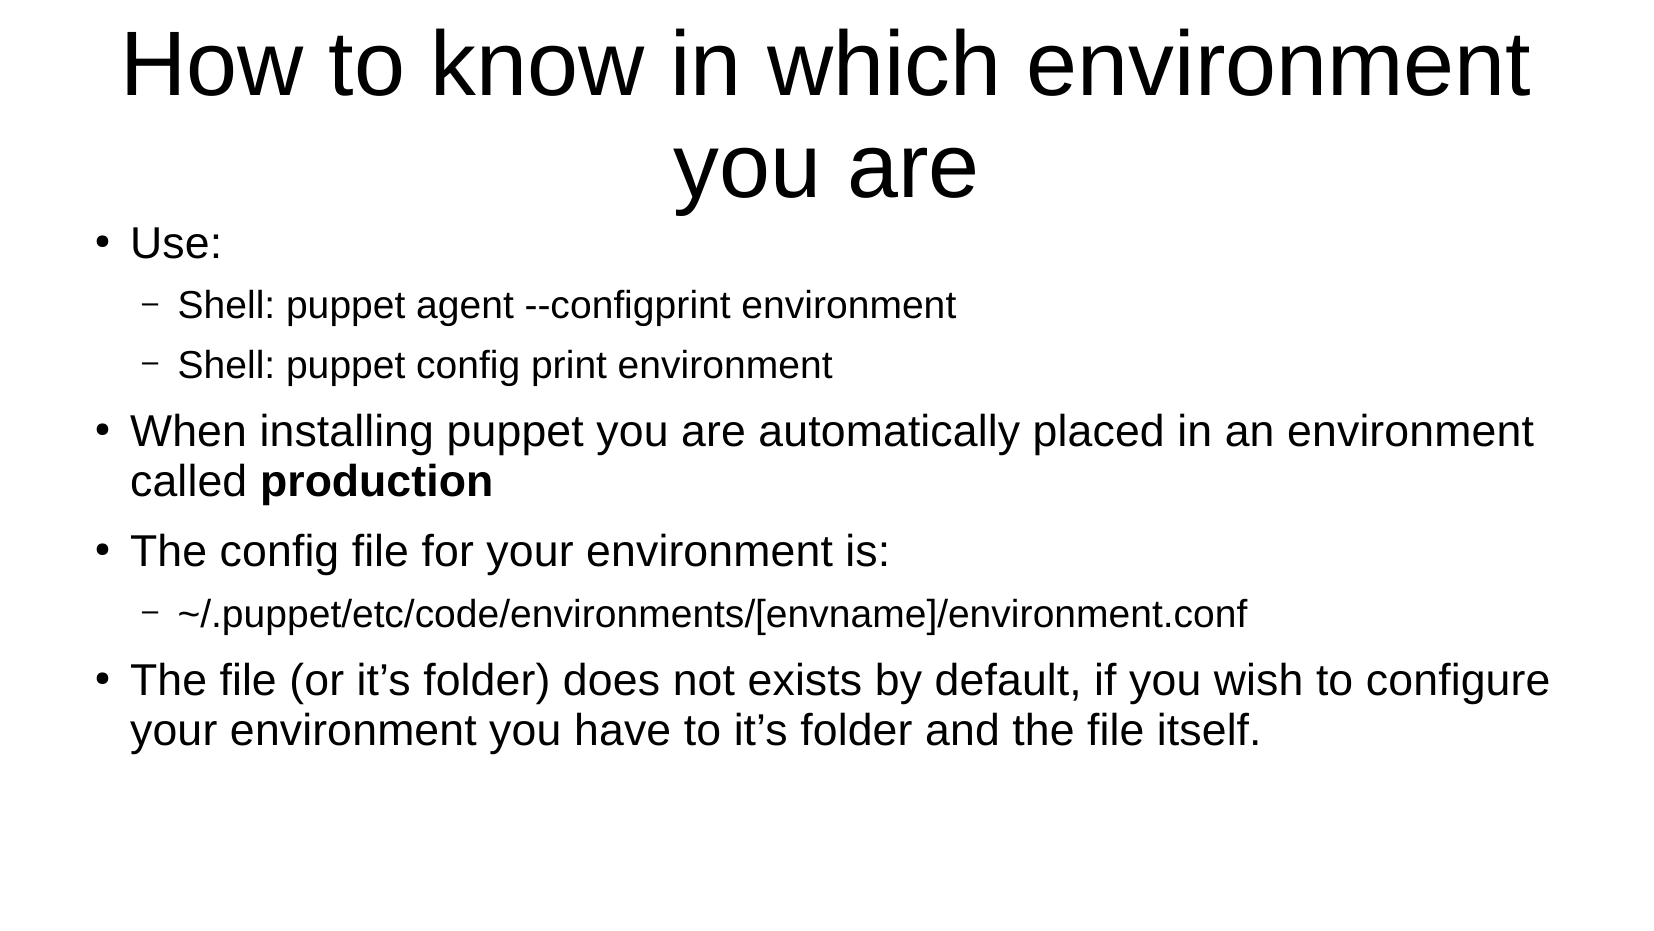

# How to know in which environment you are
Use:
Shell: puppet agent --configprint environment
Shell: puppet config print environment
When installing puppet you are automatically placed in an environment called production
The config file for your environment is:
~/.puppet/etc/code/environments/[envname]/environment.conf
The file (or it’s folder) does not exists by default, if you wish to configure your environment you have to it’s folder and the file itself.